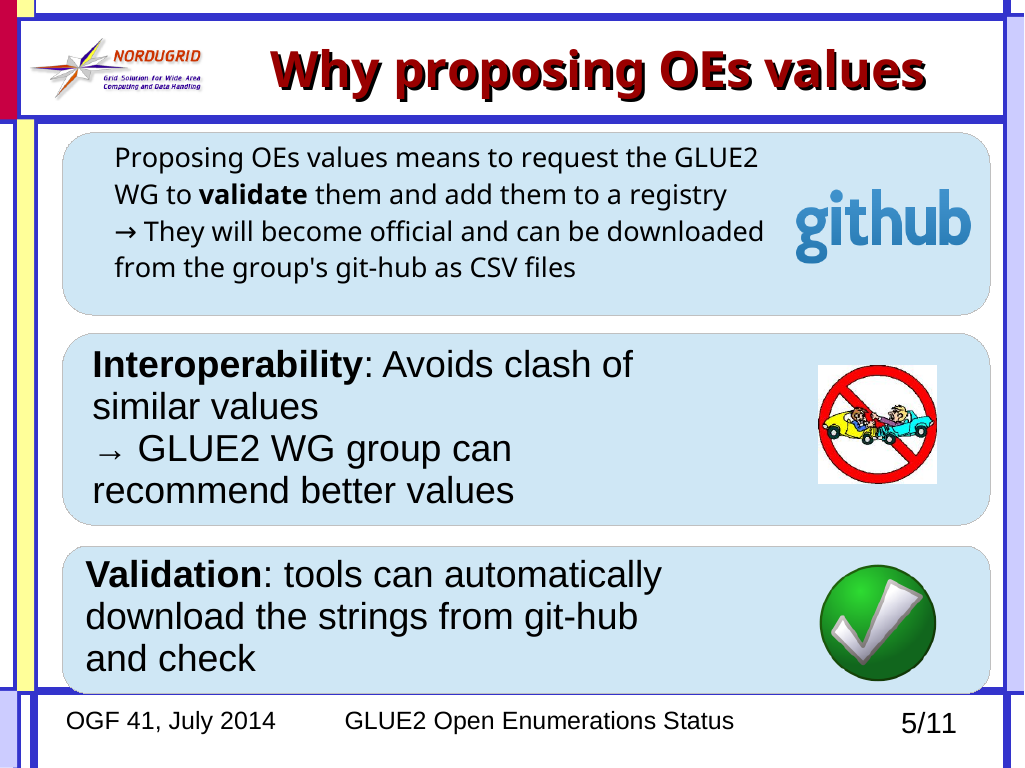

# Why proposing OEs values
Proposing OEs values means to request the GLUE2 WG to validate them and add them to a registry
→ They will become official and can be downloaded from the group's git-hub as CSV files
Interoperability: Avoids clash of similar values
→ GLUE2 WG group can recommend better values
Validation: tools can automatically download the strings from git-hub and check
OGF 41, July 2014
GLUE2 Open Enumerations Status
5